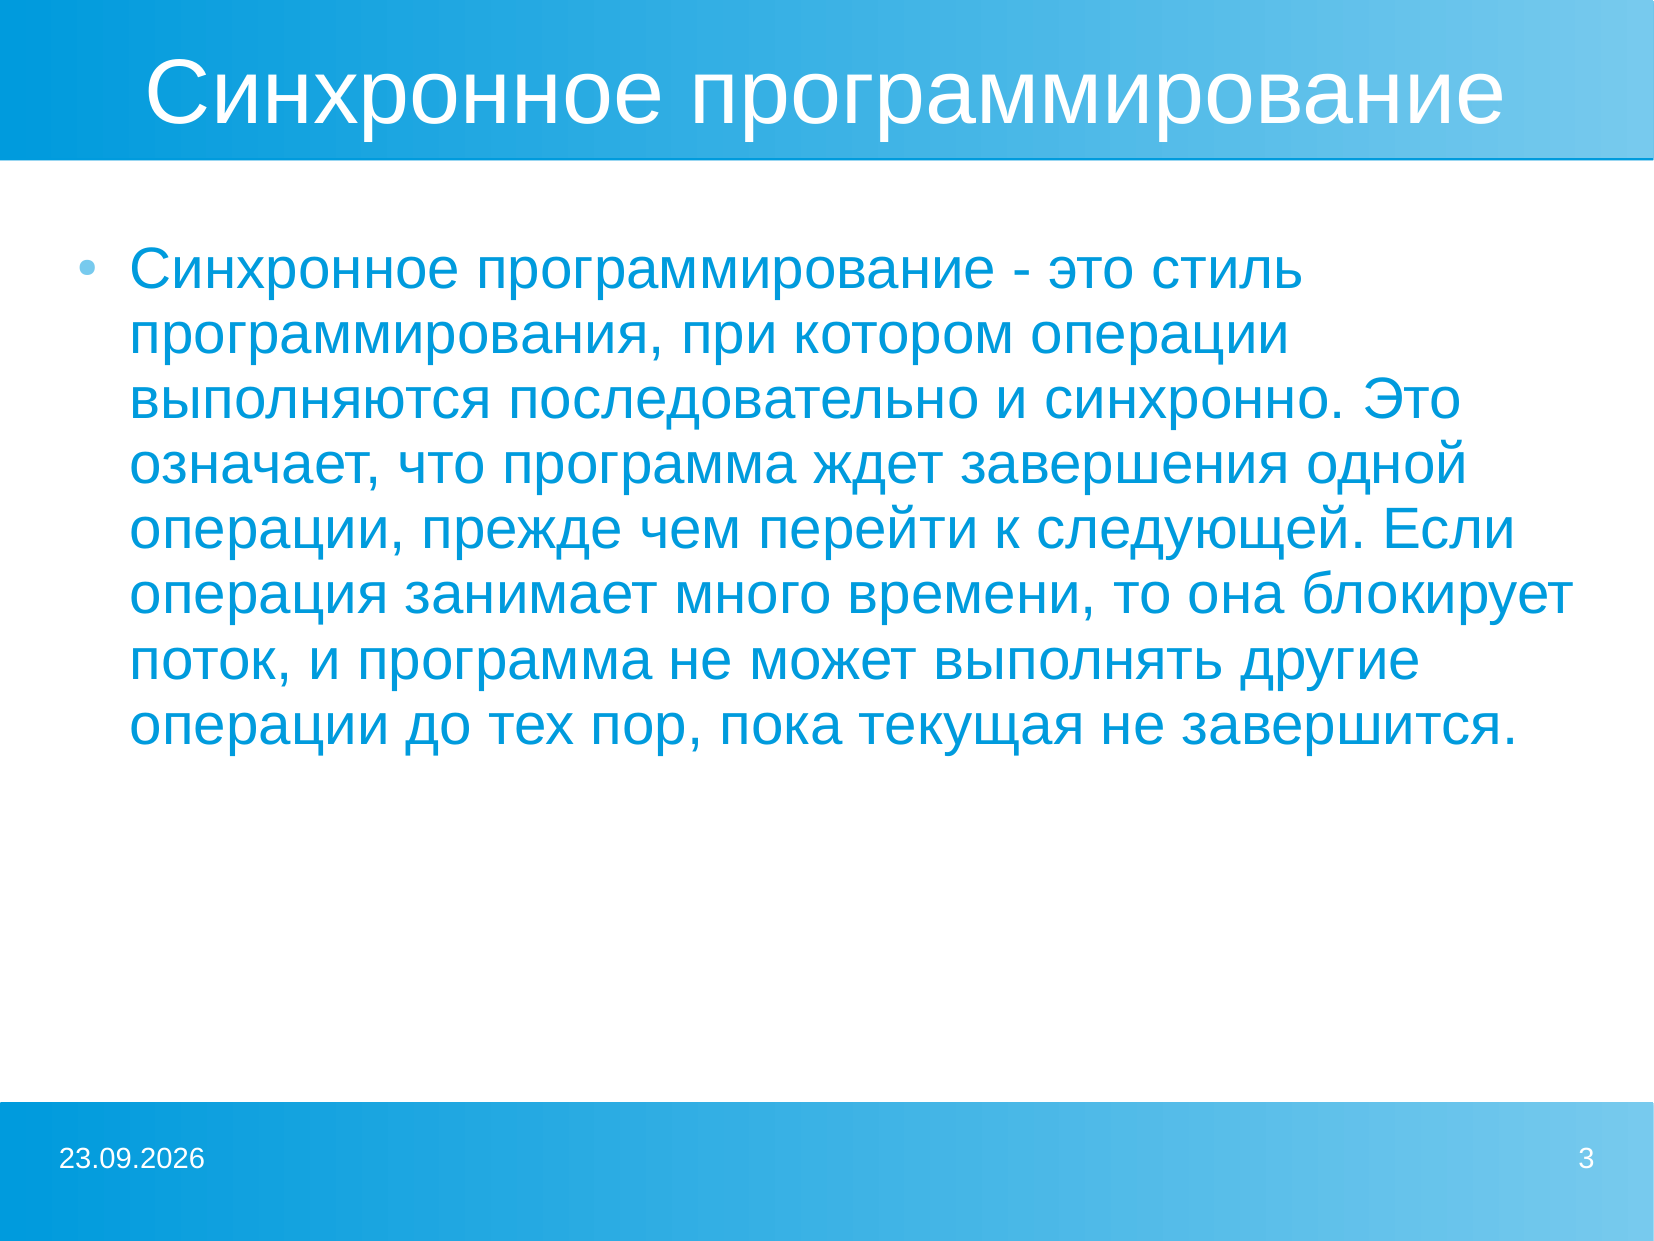

# Синхронное программирование
Синхронное программирование - это стиль программирования, при котором операции выполняются последовательно и синхронно. Это означает, что программа ждет завершения одной операции, прежде чем перейти к следующей. Если операция занимает много времени, то она блокирует поток, и программа не может выполнять другие операции до тех пор, пока текущая не завершится.
3